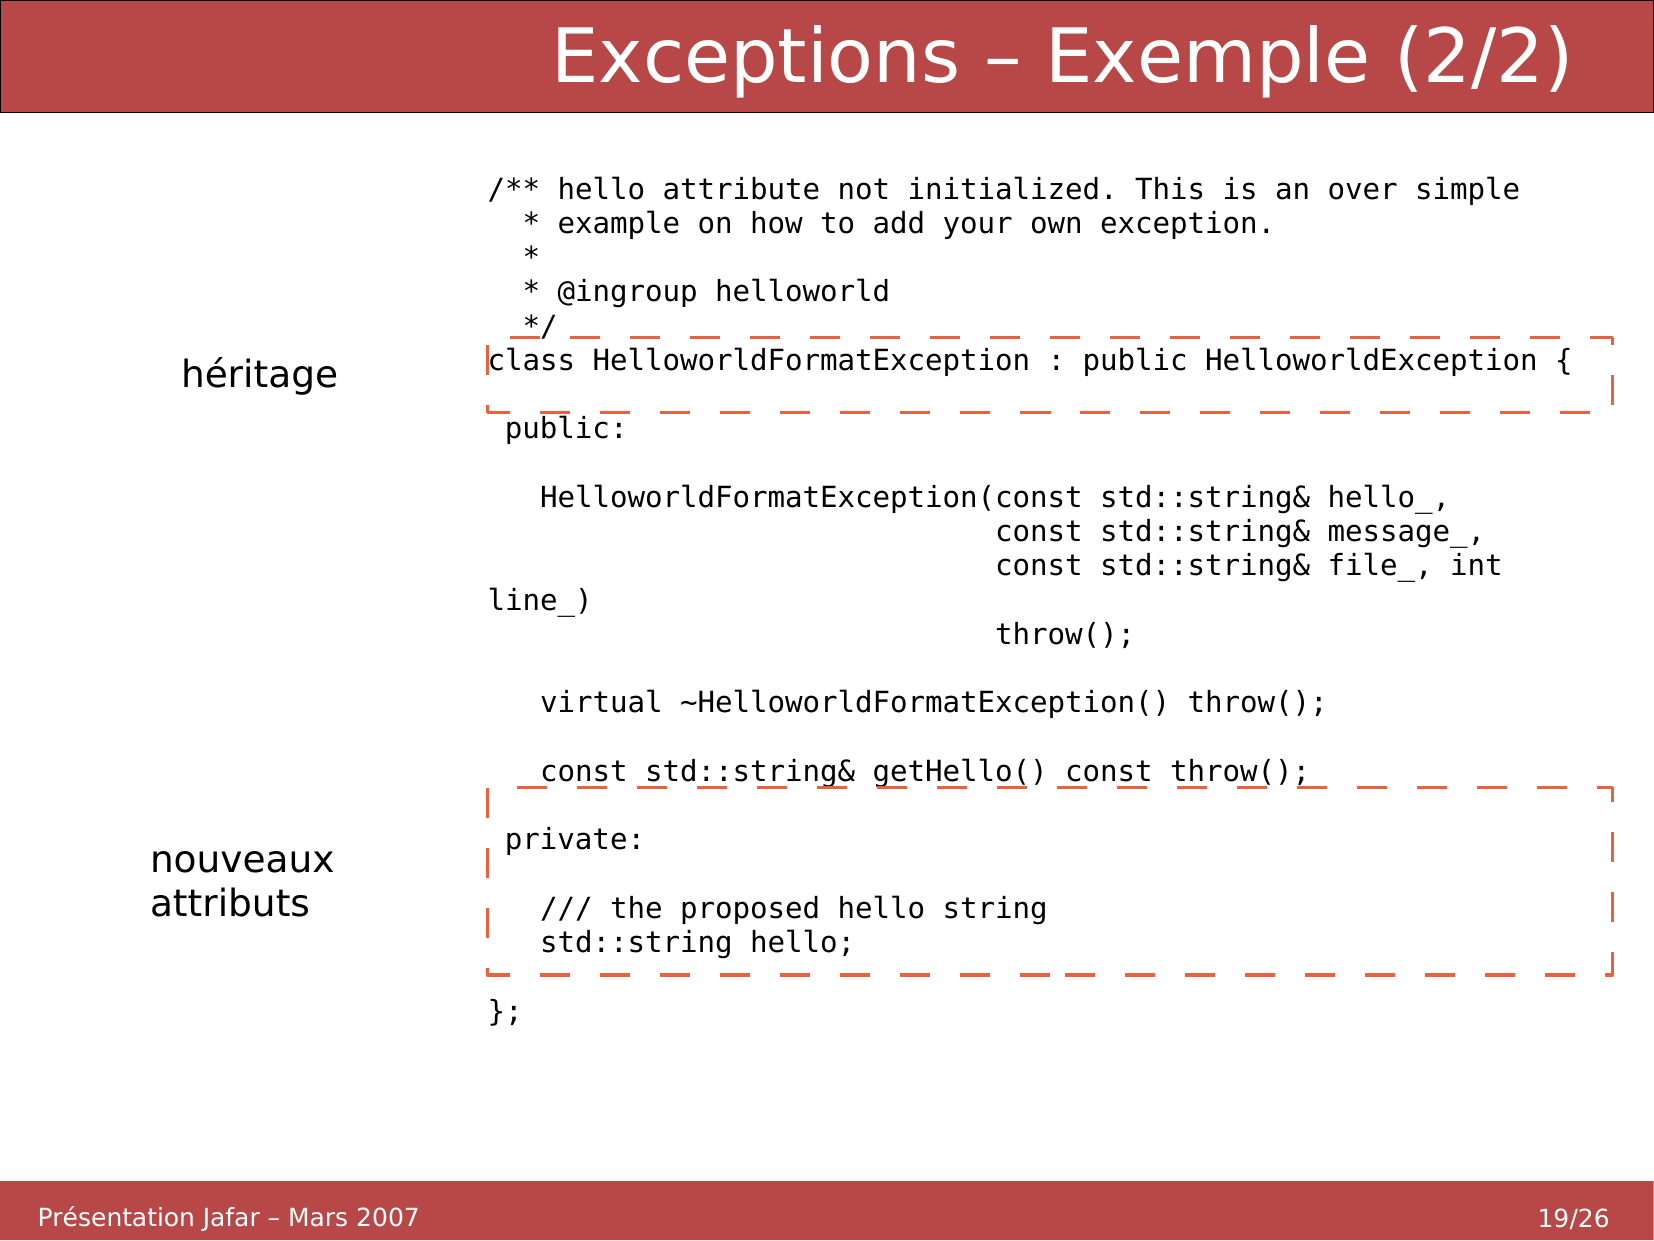

# Exceptions – Exemple (2/2)
/** hello attribute not initialized. This is an over simple
 * example on how to add your own exception.
 *
 * @ingroup helloworld
 */
class HelloworldFormatException : public HelloworldException {
 public:
 HelloworldFormatException(const std::string& hello_,
 const std::string& message_,
 const std::string& file_, int line_)
 throw();
 virtual ~HelloworldFormatException() throw();
 const std::string& getHello() const throw();
 private:
 /// the proposed hello string
 std::string hello;
};
héritage
nouveaux attributs